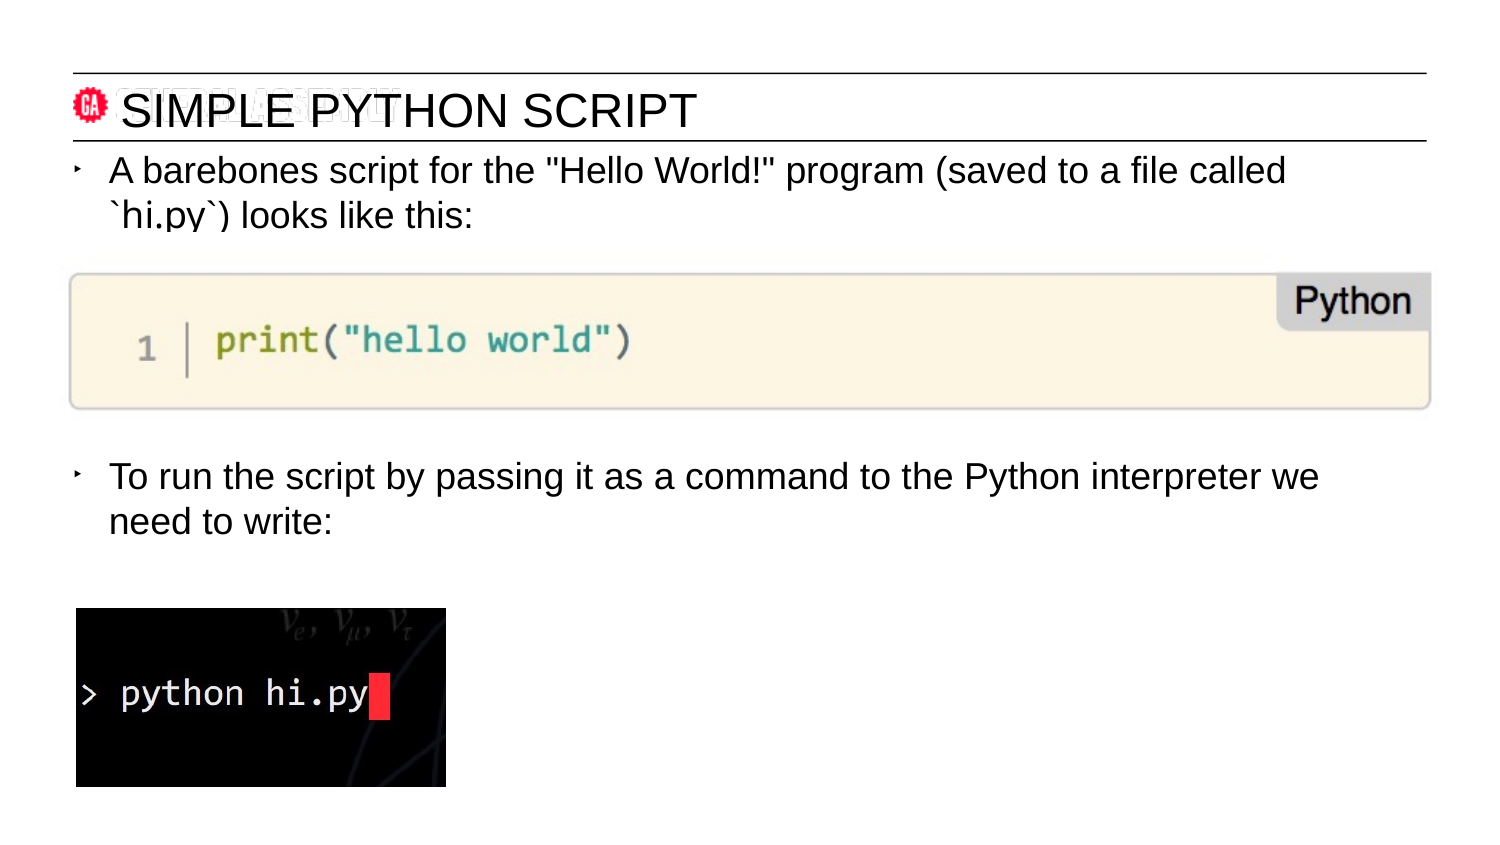

SIMPLE PYTHON SCRIPT
A barebones script for the "Hello World!" program (saved to a file called `hi.py`) looks like this:
To run the script by passing it as a command to the Python interpreter we need to write: